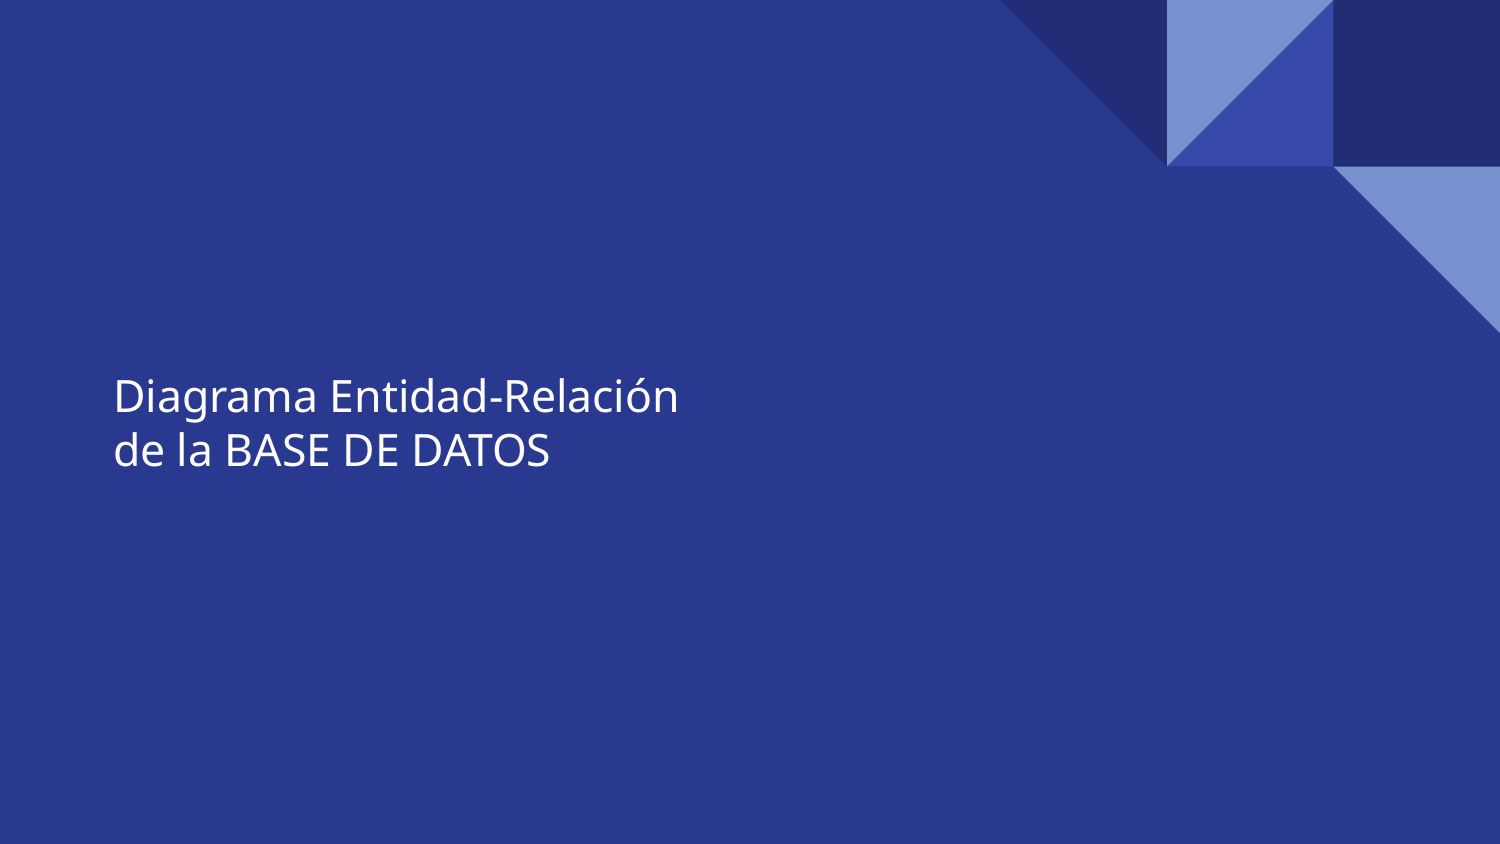

# Diagrama Entidad-Relación de la BASE DE DATOS